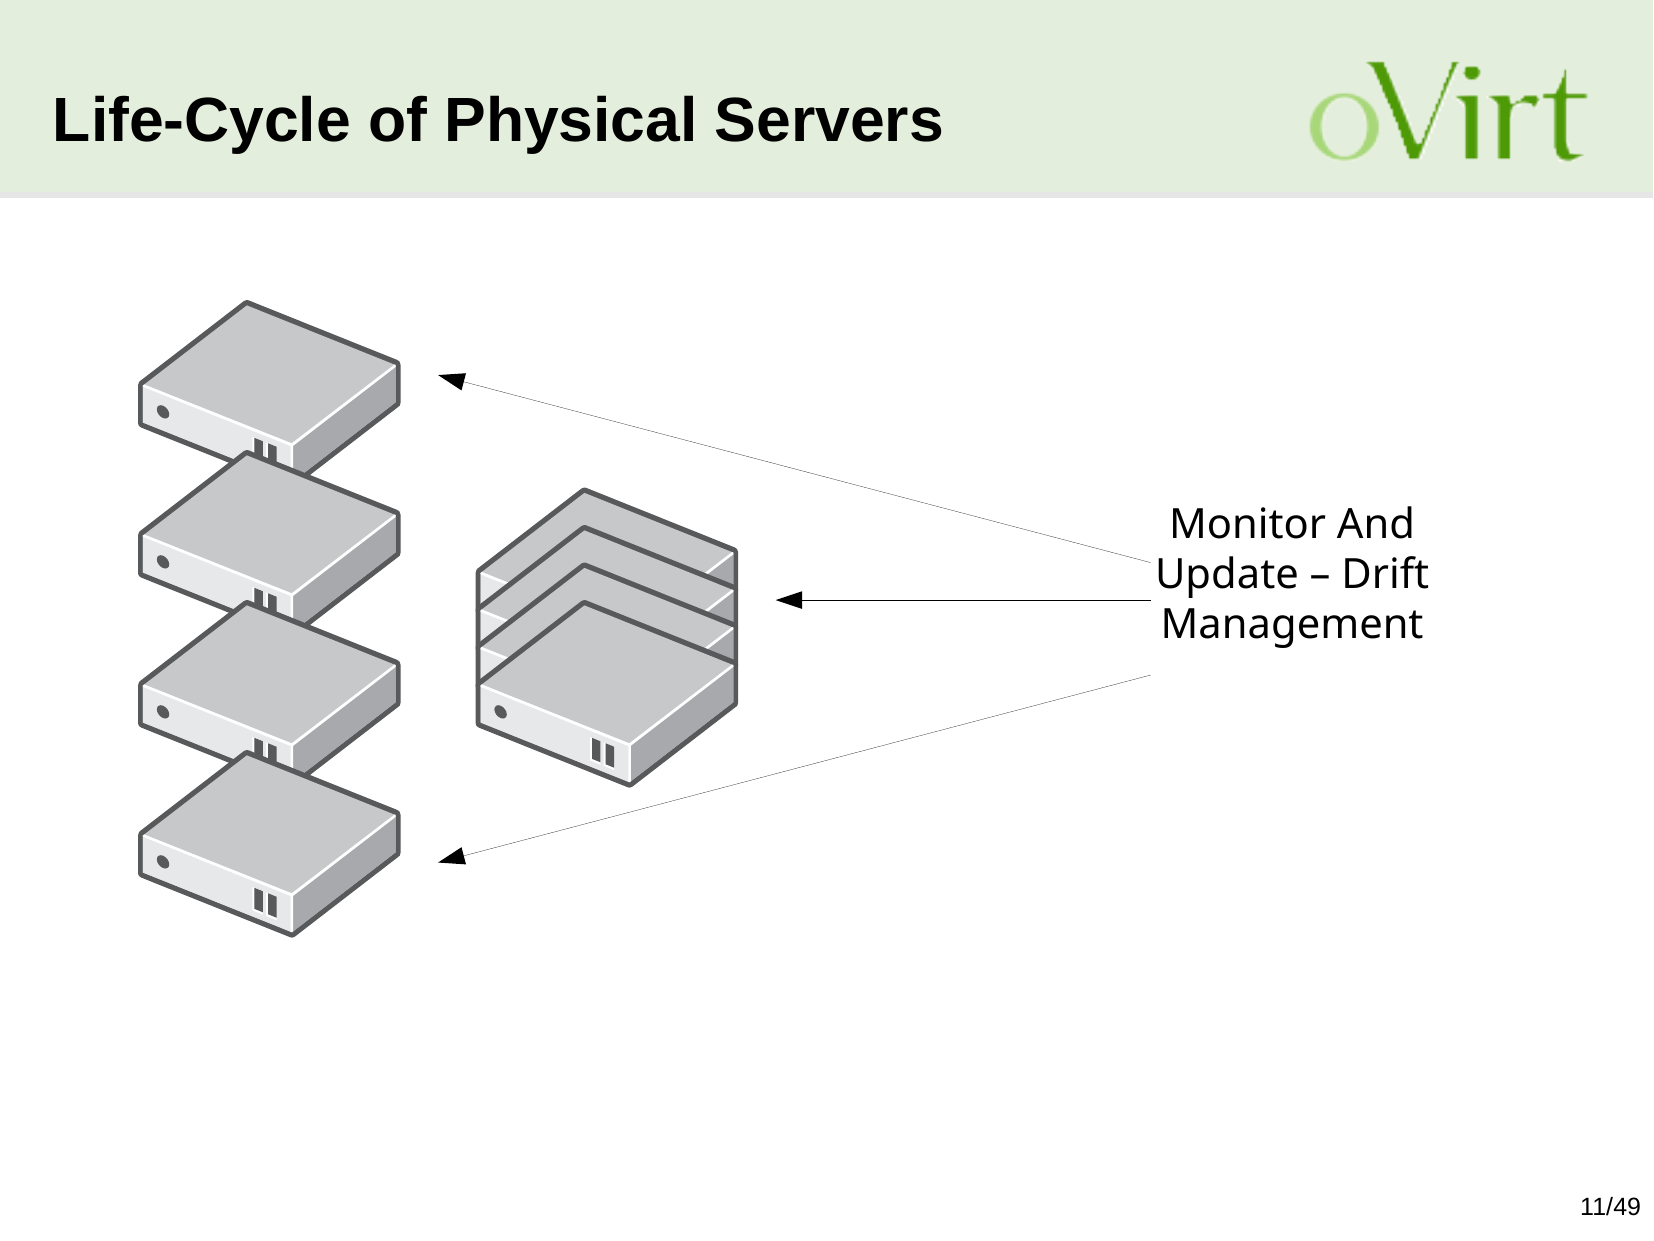

# Life-Cycle of Physical Servers
Monitor And Update – Drift Management